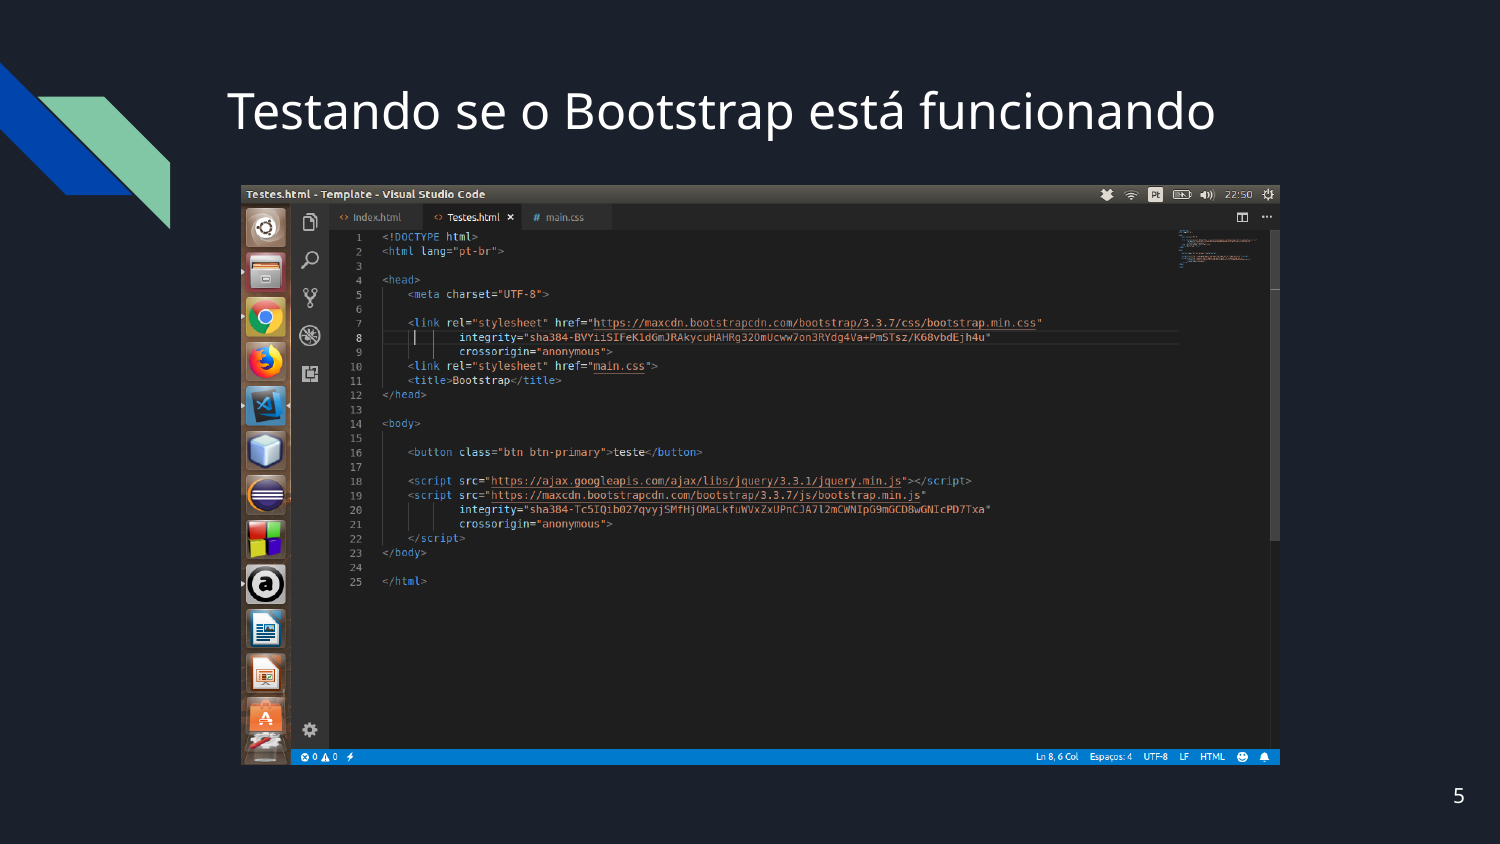

# Testando se o Bootstrap está funcionando